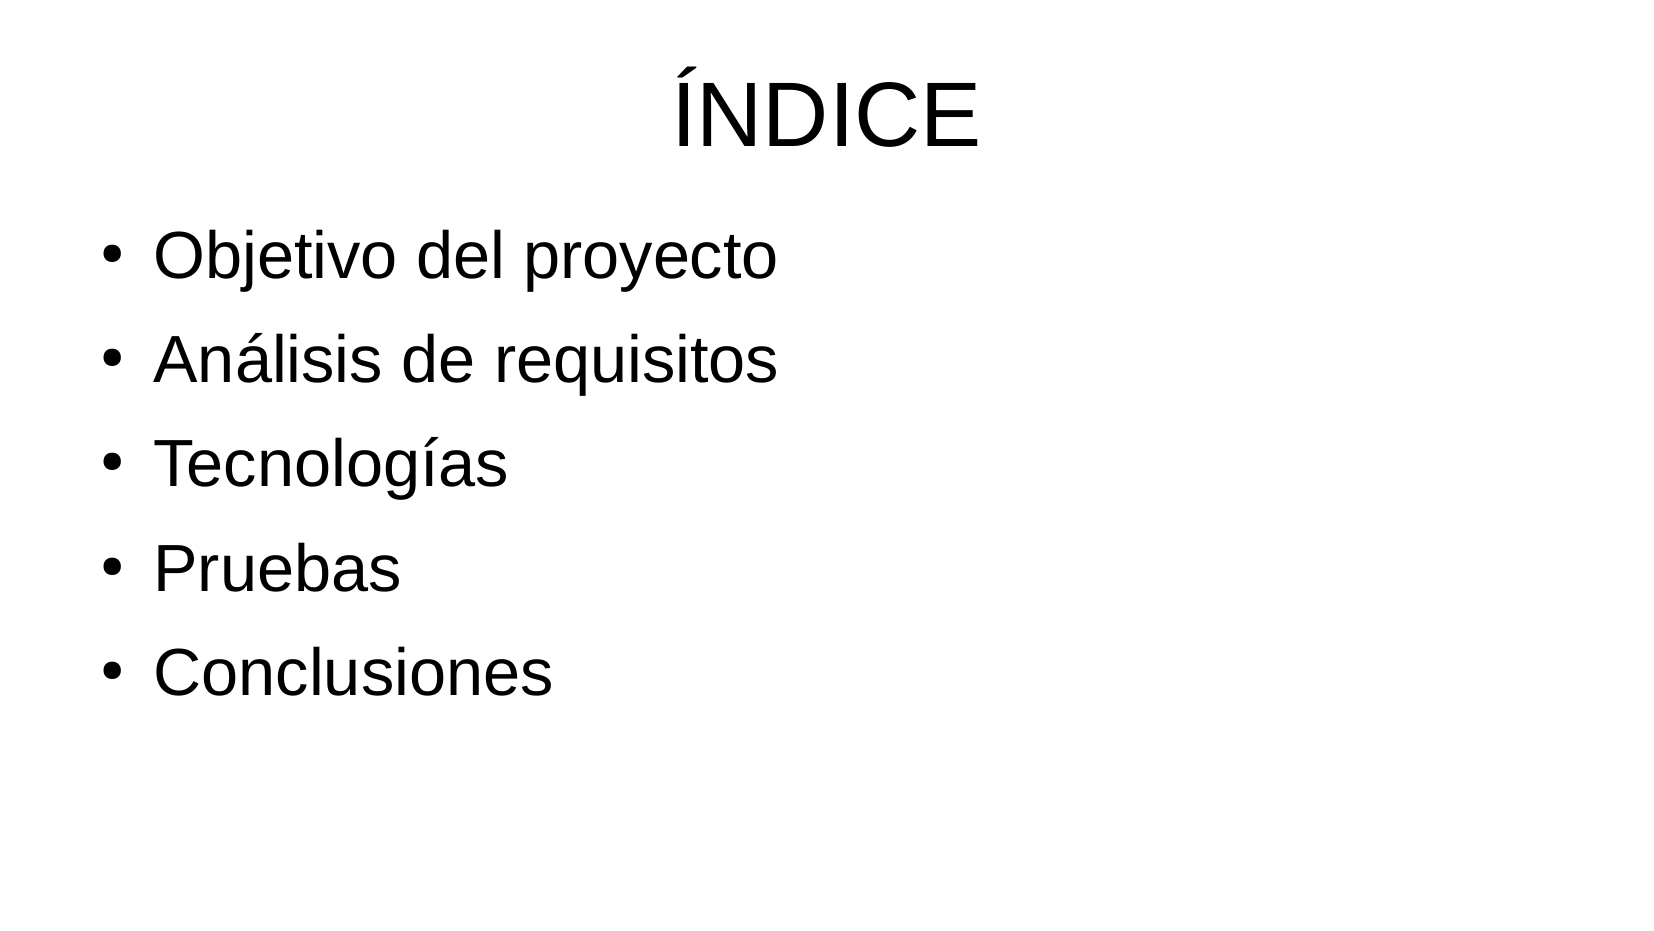

# ÍNDICE
Objetivo del proyecto
Análisis de requisitos
Tecnologías
Pruebas
Conclusiones